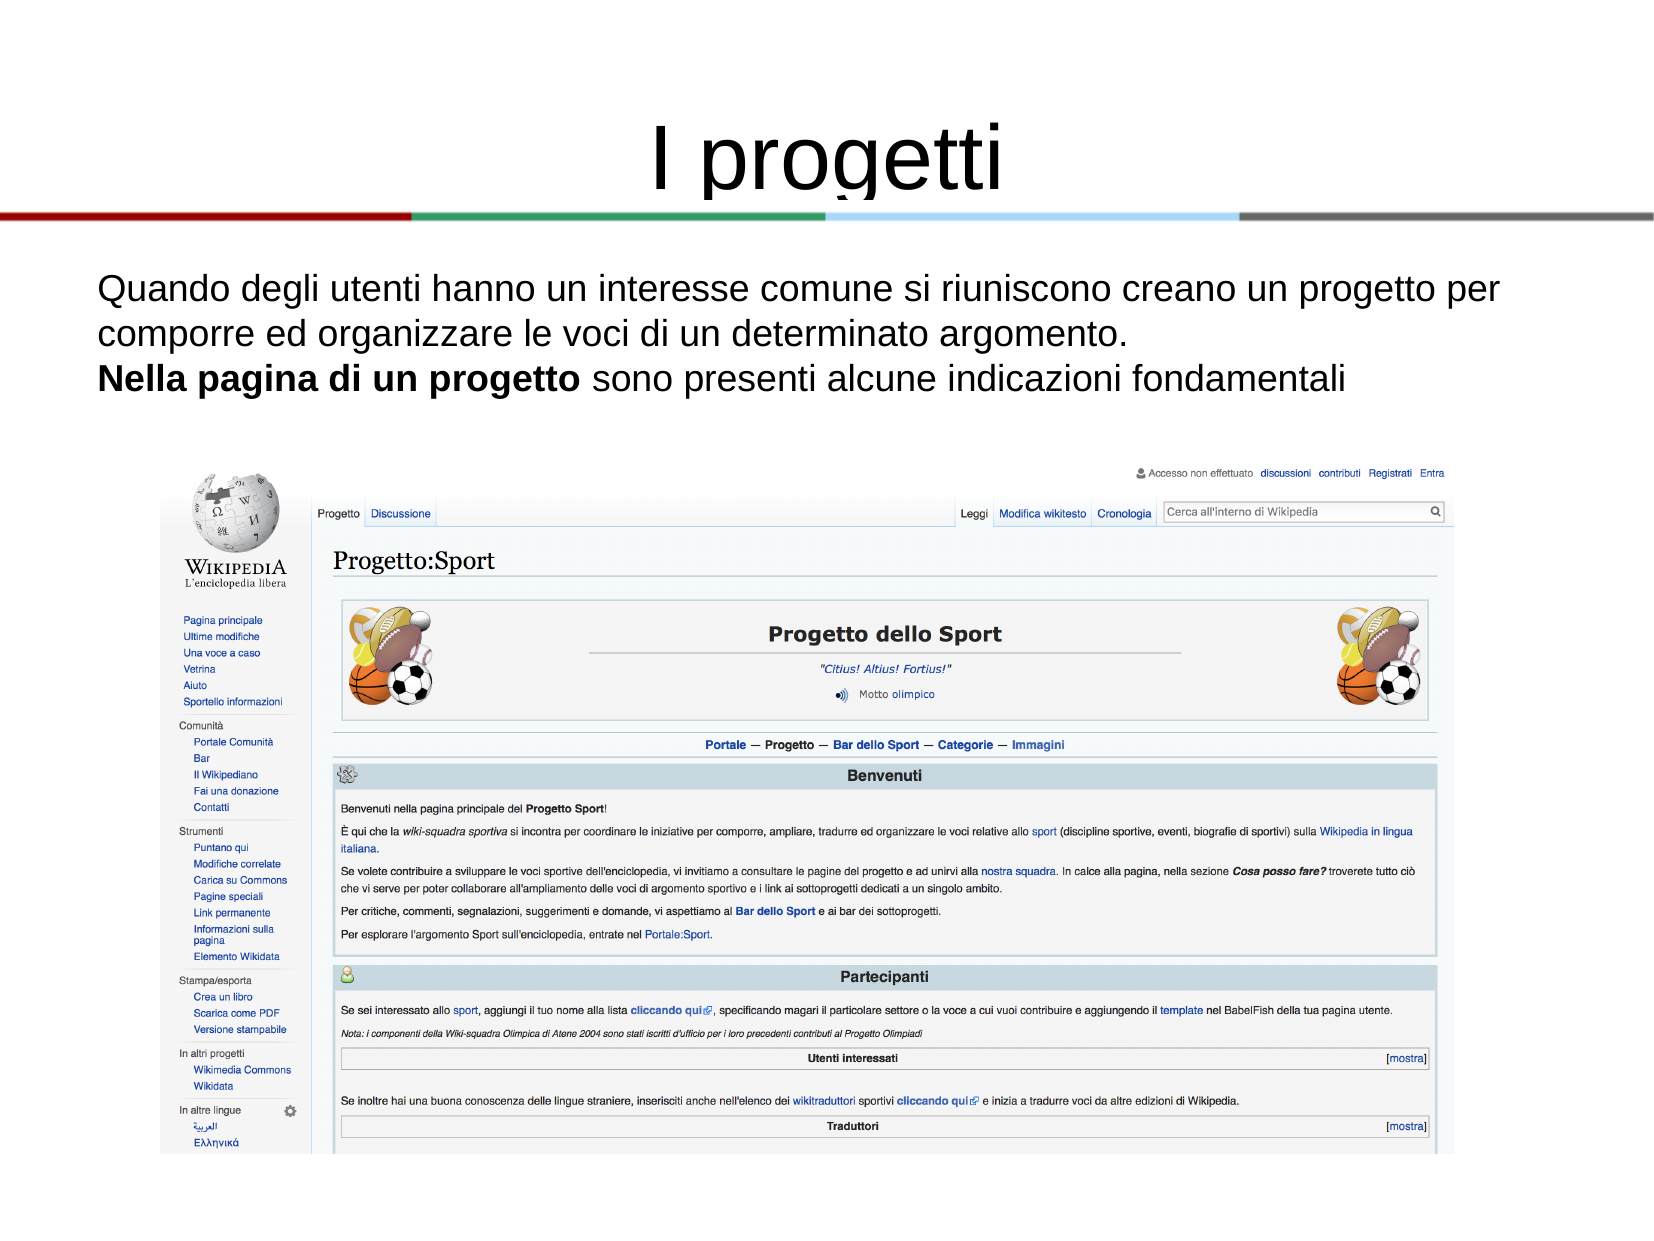

I progetti
Quando degli utenti hanno un interesse comune si riuniscono creano un progetto per comporre ed organizzare le voci di un determinato argomento.
Nella pagina di un progetto sono presenti alcune indicazioni fondamentali